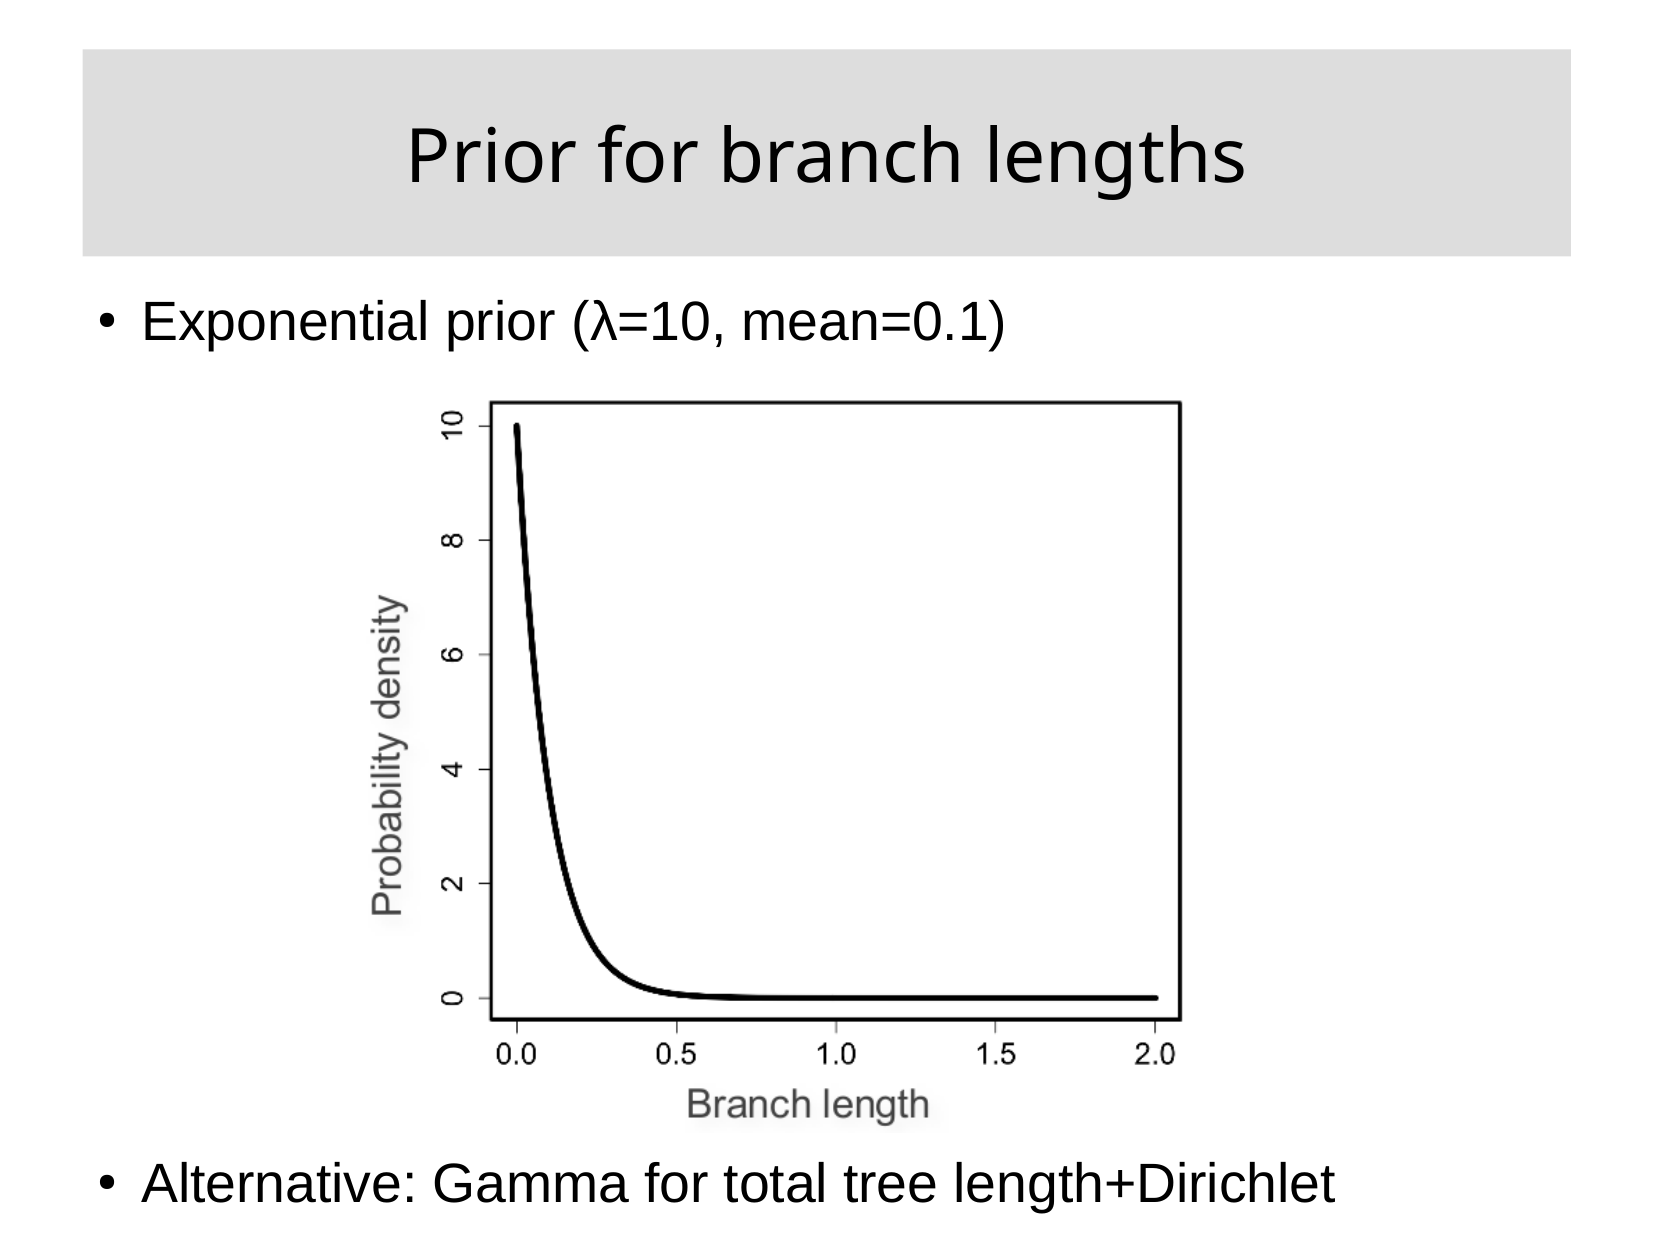

# Prior for branch lengths
Exponential prior (λ=10, mean=0.1)
Alternative: Gamma for total tree length+Dirichlet